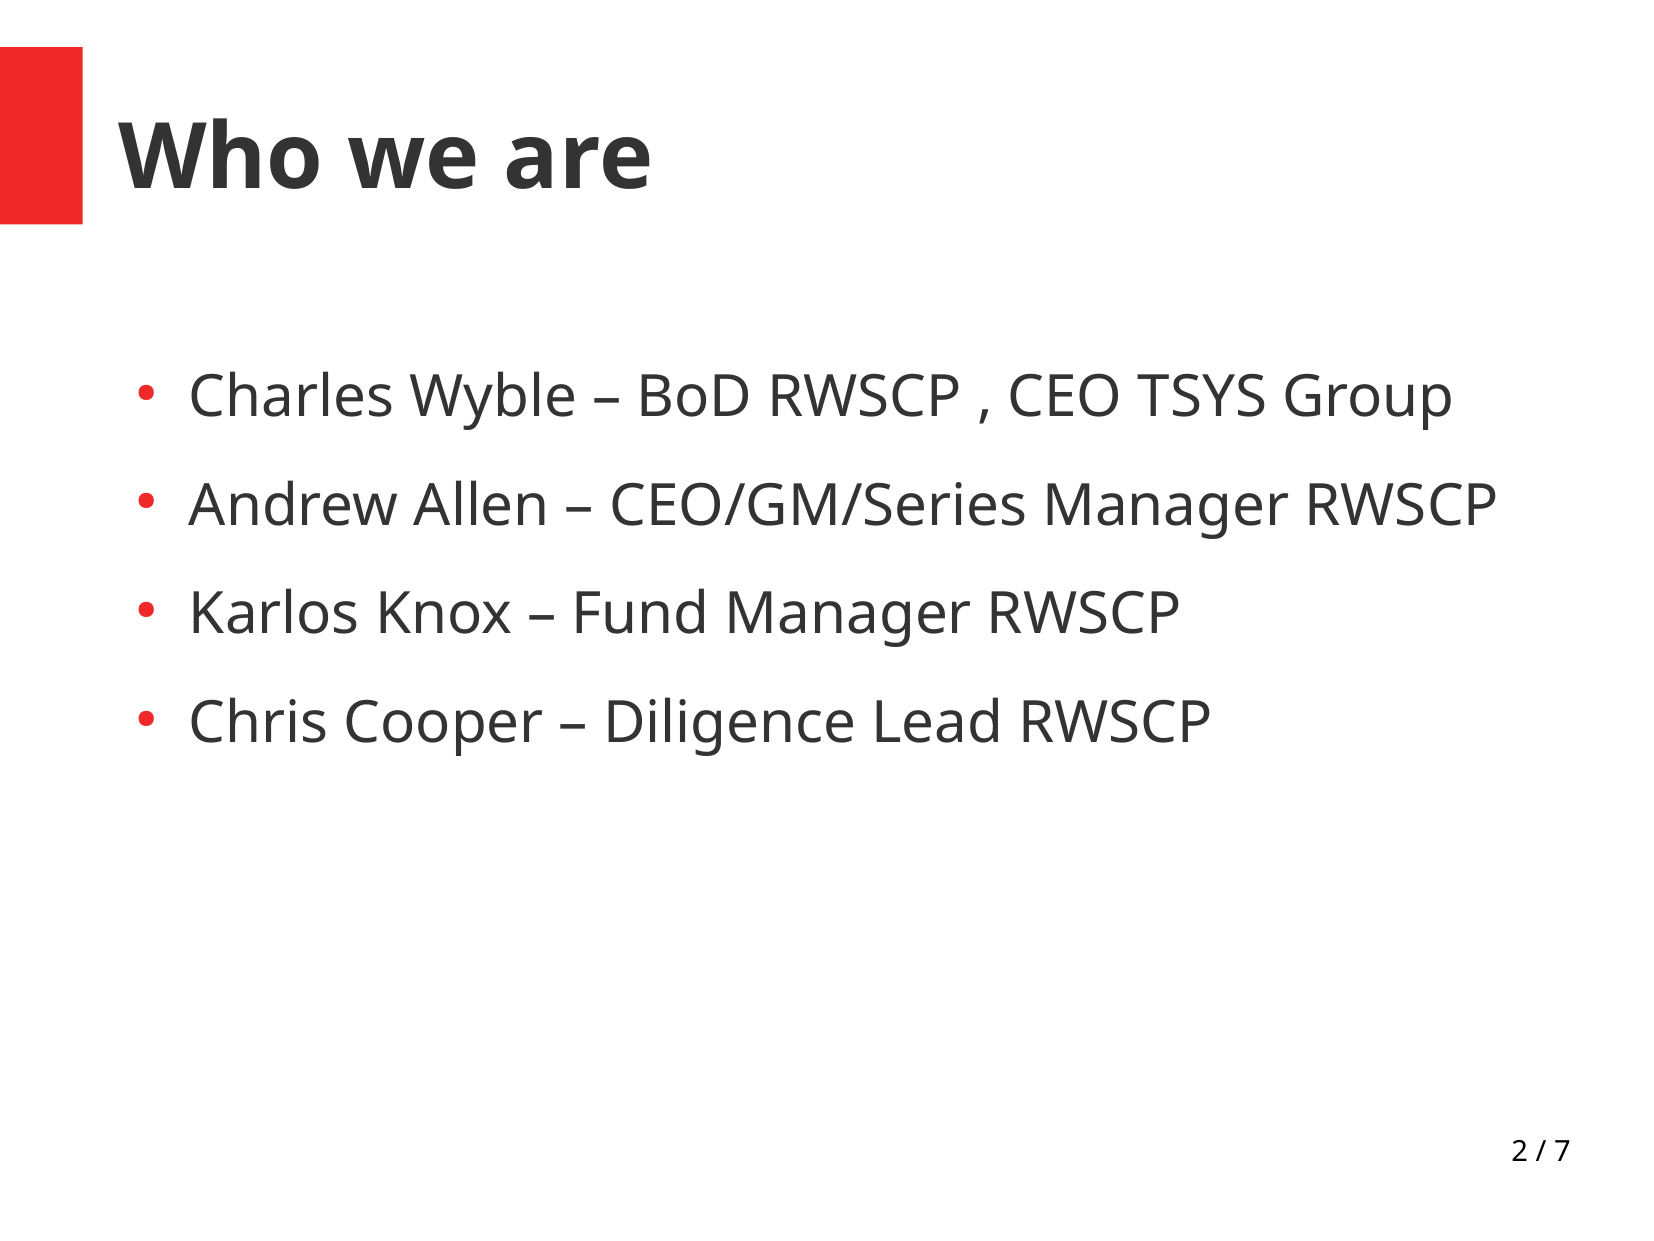

# Who we are
Charles Wyble – BoD RWSCP , CEO TSYS Group
Andrew Allen – CEO/GM/Series Manager RWSCP
Karlos Knox – Fund Manager RWSCP
Chris Cooper – Diligence Lead RWSCP
2